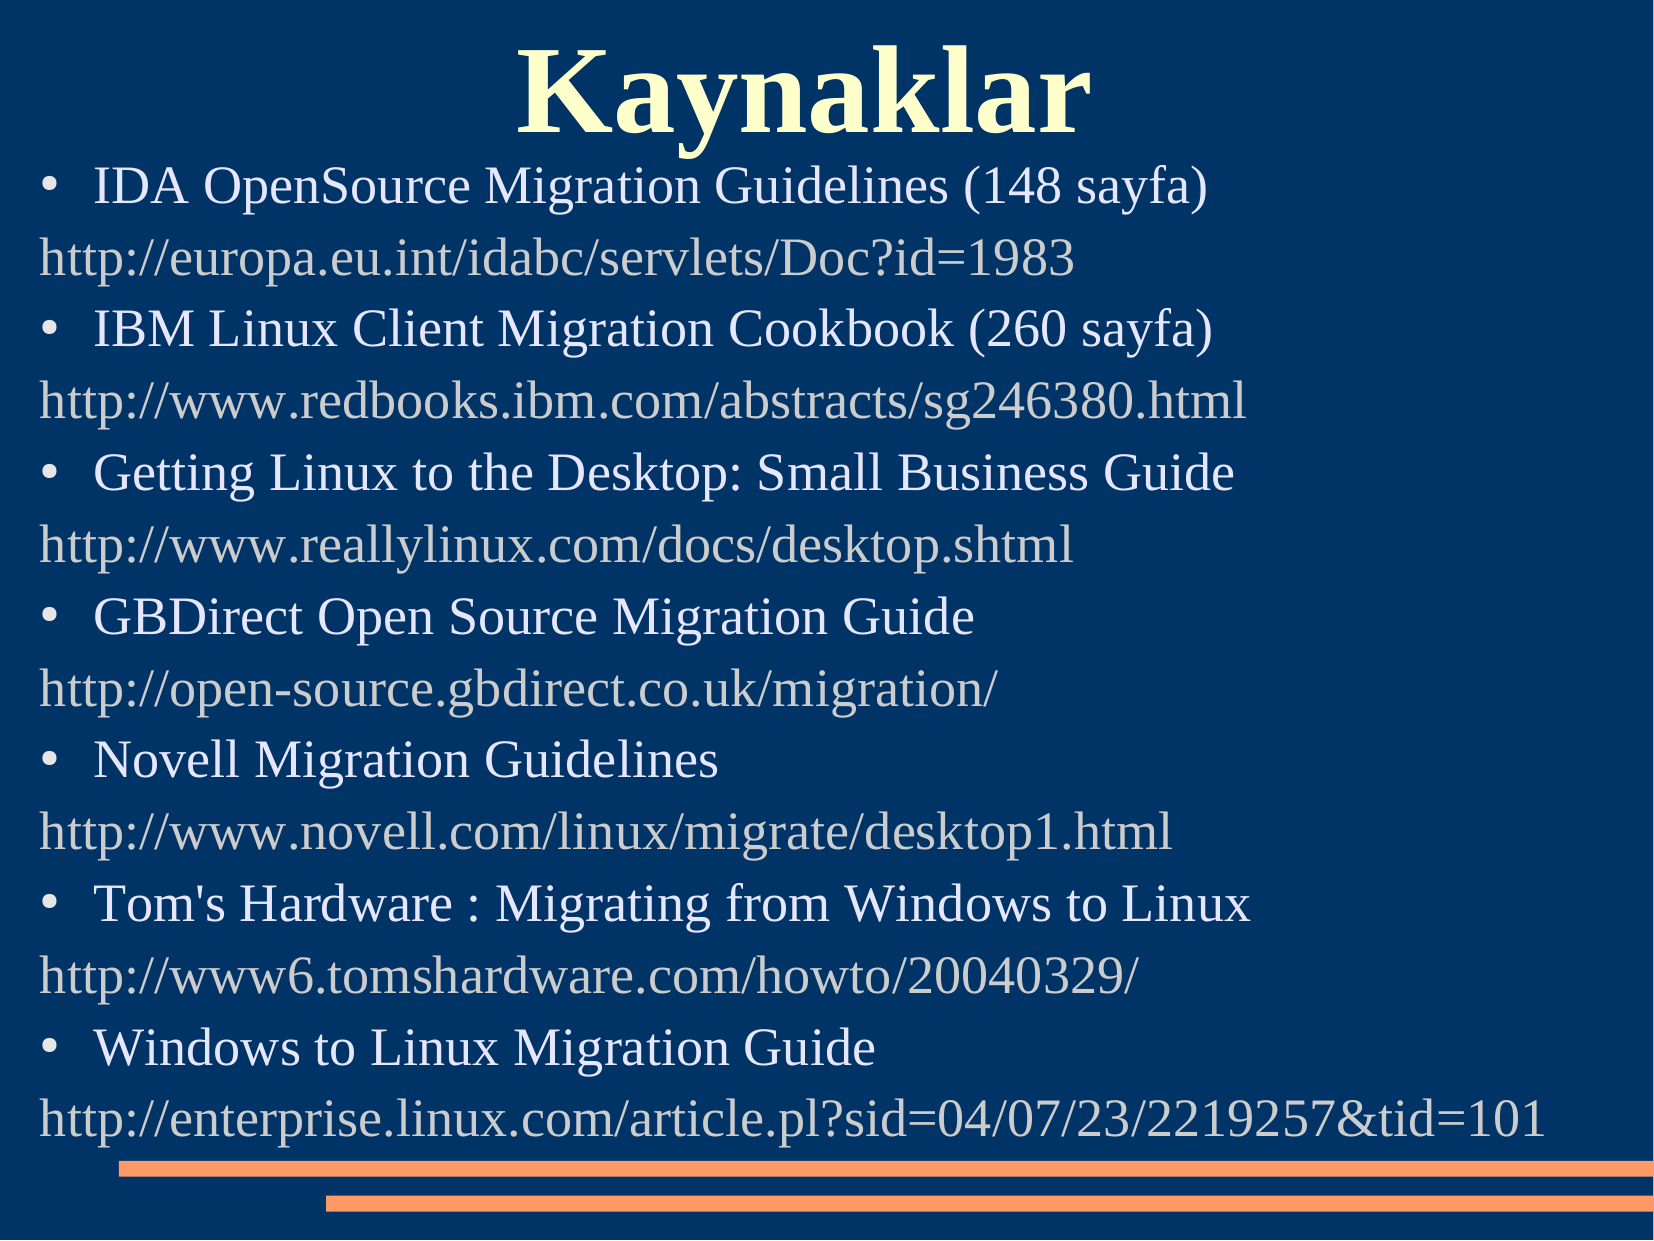

# Kaynaklar
IDA OpenSource Migration Guidelines (148 sayfa)
http://europa.eu.int/idabc/servlets/Doc?id=1983
IBM Linux Client Migration Cookbook (260 sayfa)
http://www.redbooks.ibm.com/abstracts/sg246380.html
Getting Linux to the Desktop: Small Business Guide
http://www.reallylinux.com/docs/desktop.shtml
GBDirect Open Source Migration Guide
http://open-source.gbdirect.co.uk/migration/
Novell Migration Guidelines
http://www.novell.com/linux/migrate/desktop1.html
Tom's Hardware : Migrating from Windows to Linux
http://www6.tomshardware.com/howto/20040329/
Windows to Linux Migration Guide
http://enterprise.linux.com/article.pl?sid=04/07/23/2219257&tid=101